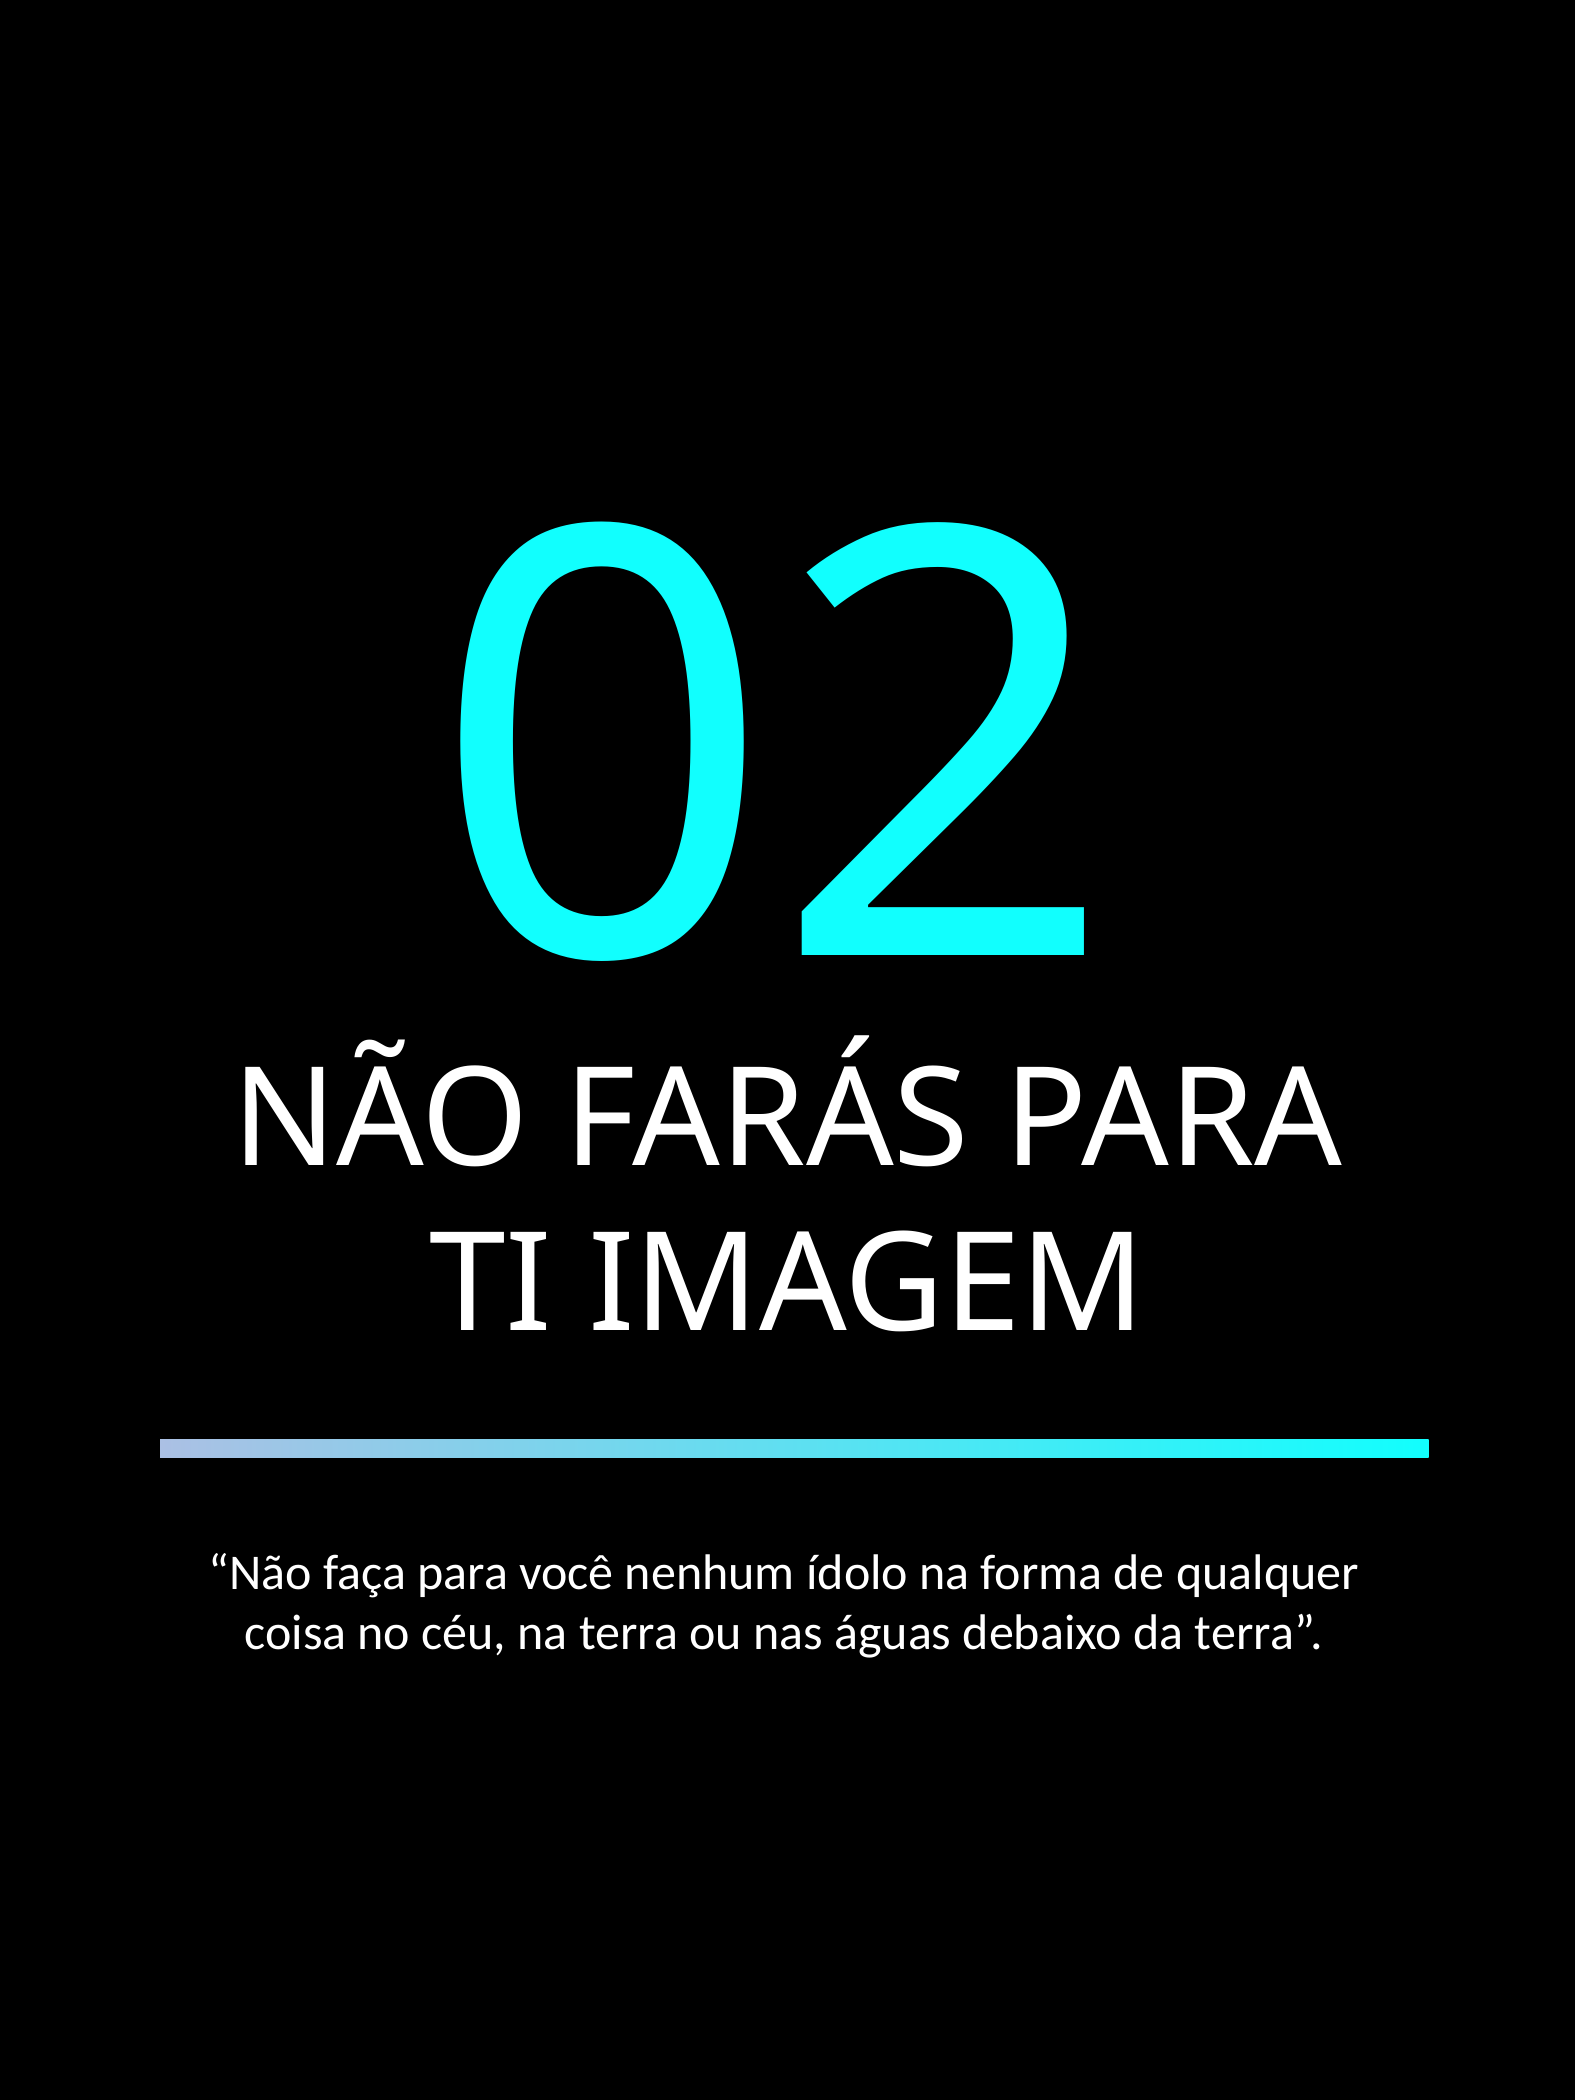

02
NÃO FARÁS PARA TI IMAGEM
“Não faça para você nenhum ídolo na forma de qualquer coisa no céu, na terra ou nas águas debaixo da terra”.
SELETORES CSS PARA JEDIS - FELIPE AGUIAR
4